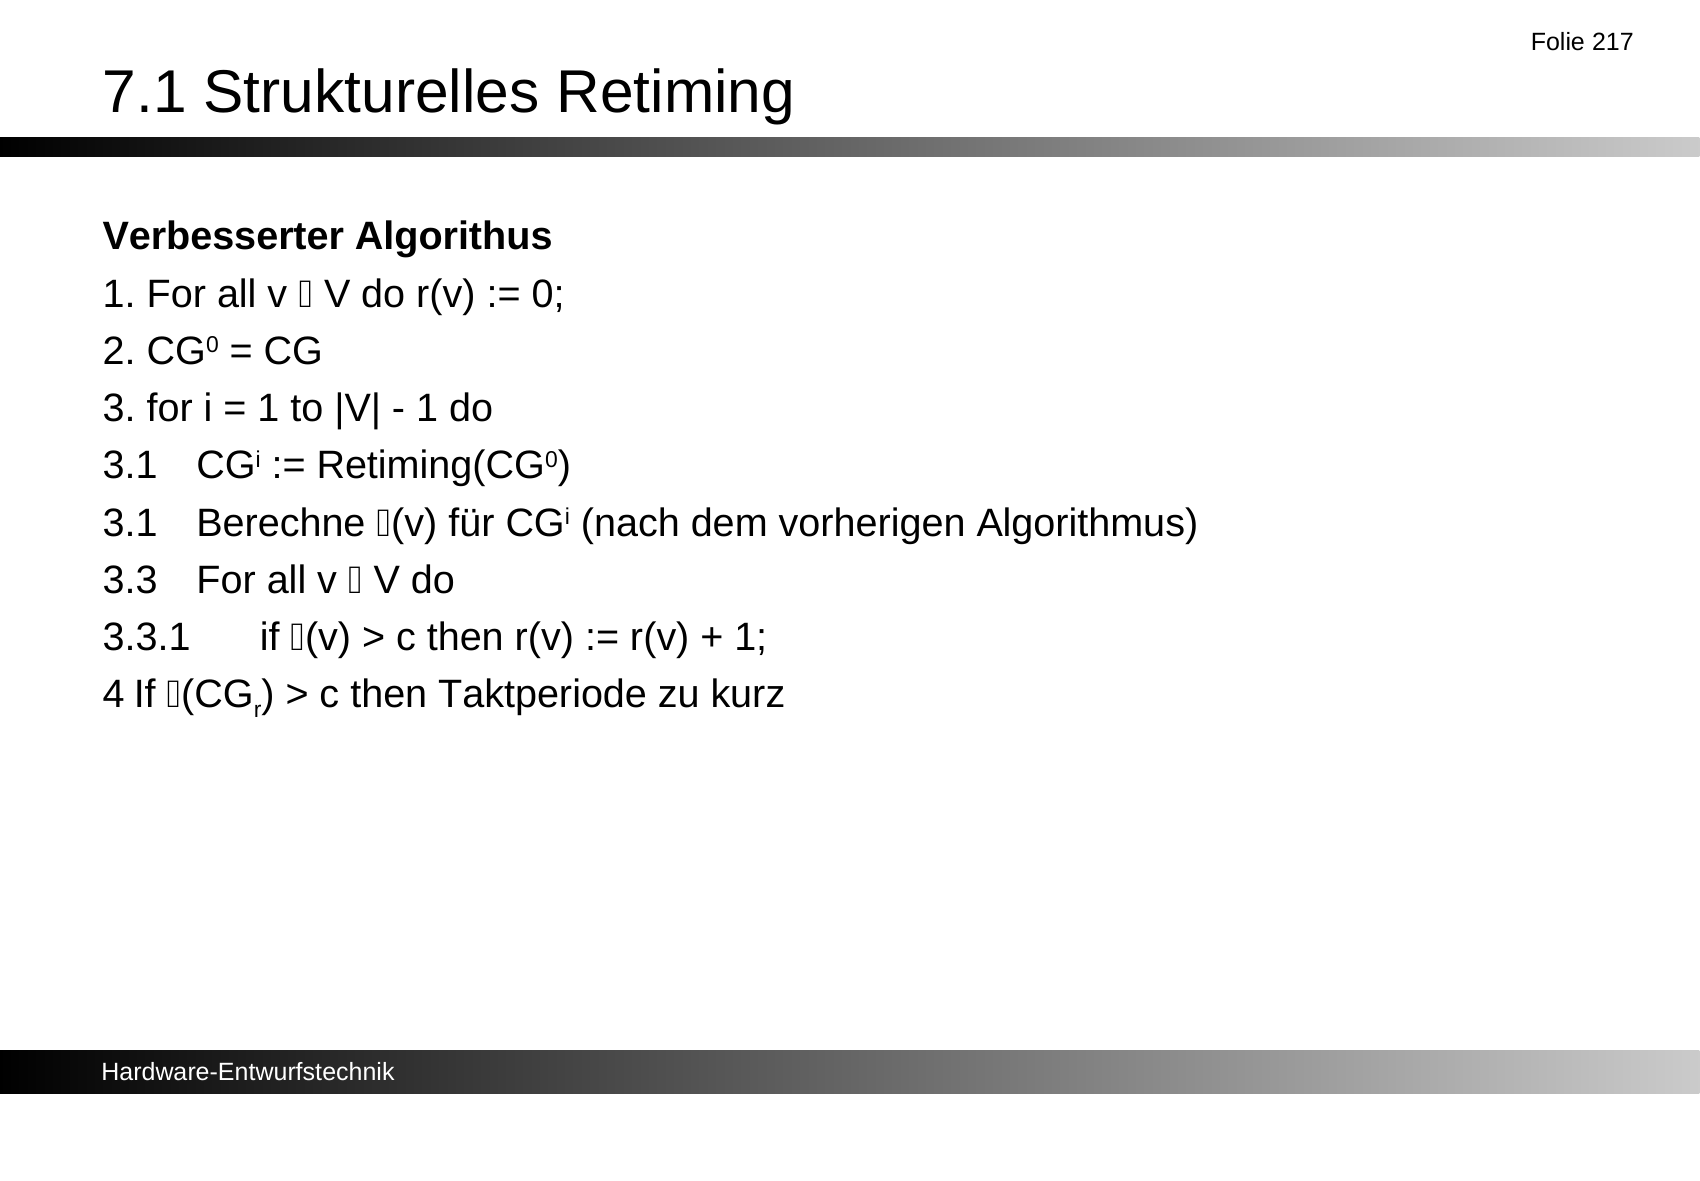

# 7.1 Strukturelles Retiming
Verbesserter Algorithus
1. For all v  V do r(v) := 0;
2. CG0 = CG
3. for i = 1 to |V| - 1 do
3.1	CGi := Retiming(CG0)
3.1	Berechne (v) für CGi (nach dem vorherigen Algorithmus)
3.3	For all v  V do
3.3.1 	if (v) > c then r(v) := r(v) + 1;
4	If (CGr) > c then Taktperiode zu kurz